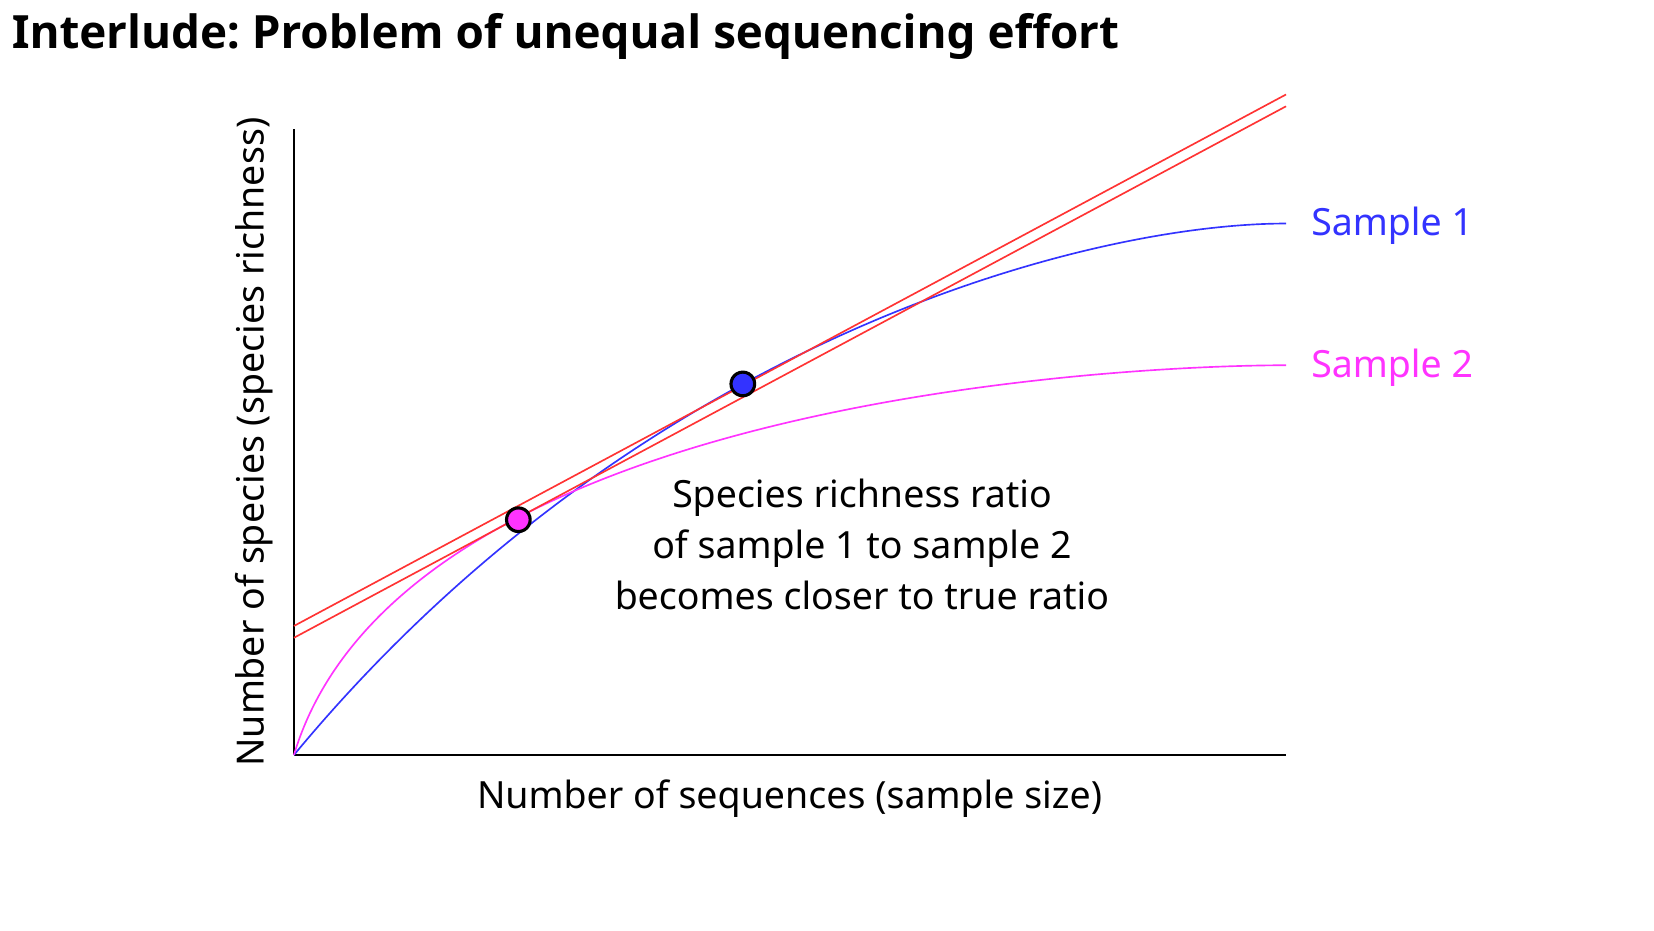

# Interlude: Problem of unequal sequencing effort
Sample 1
Sample 2
Number of species (species richness)
Species richness ratio
of sample 1 to sample 2
becomes closer to true ratio
Number of sequences (sample size)